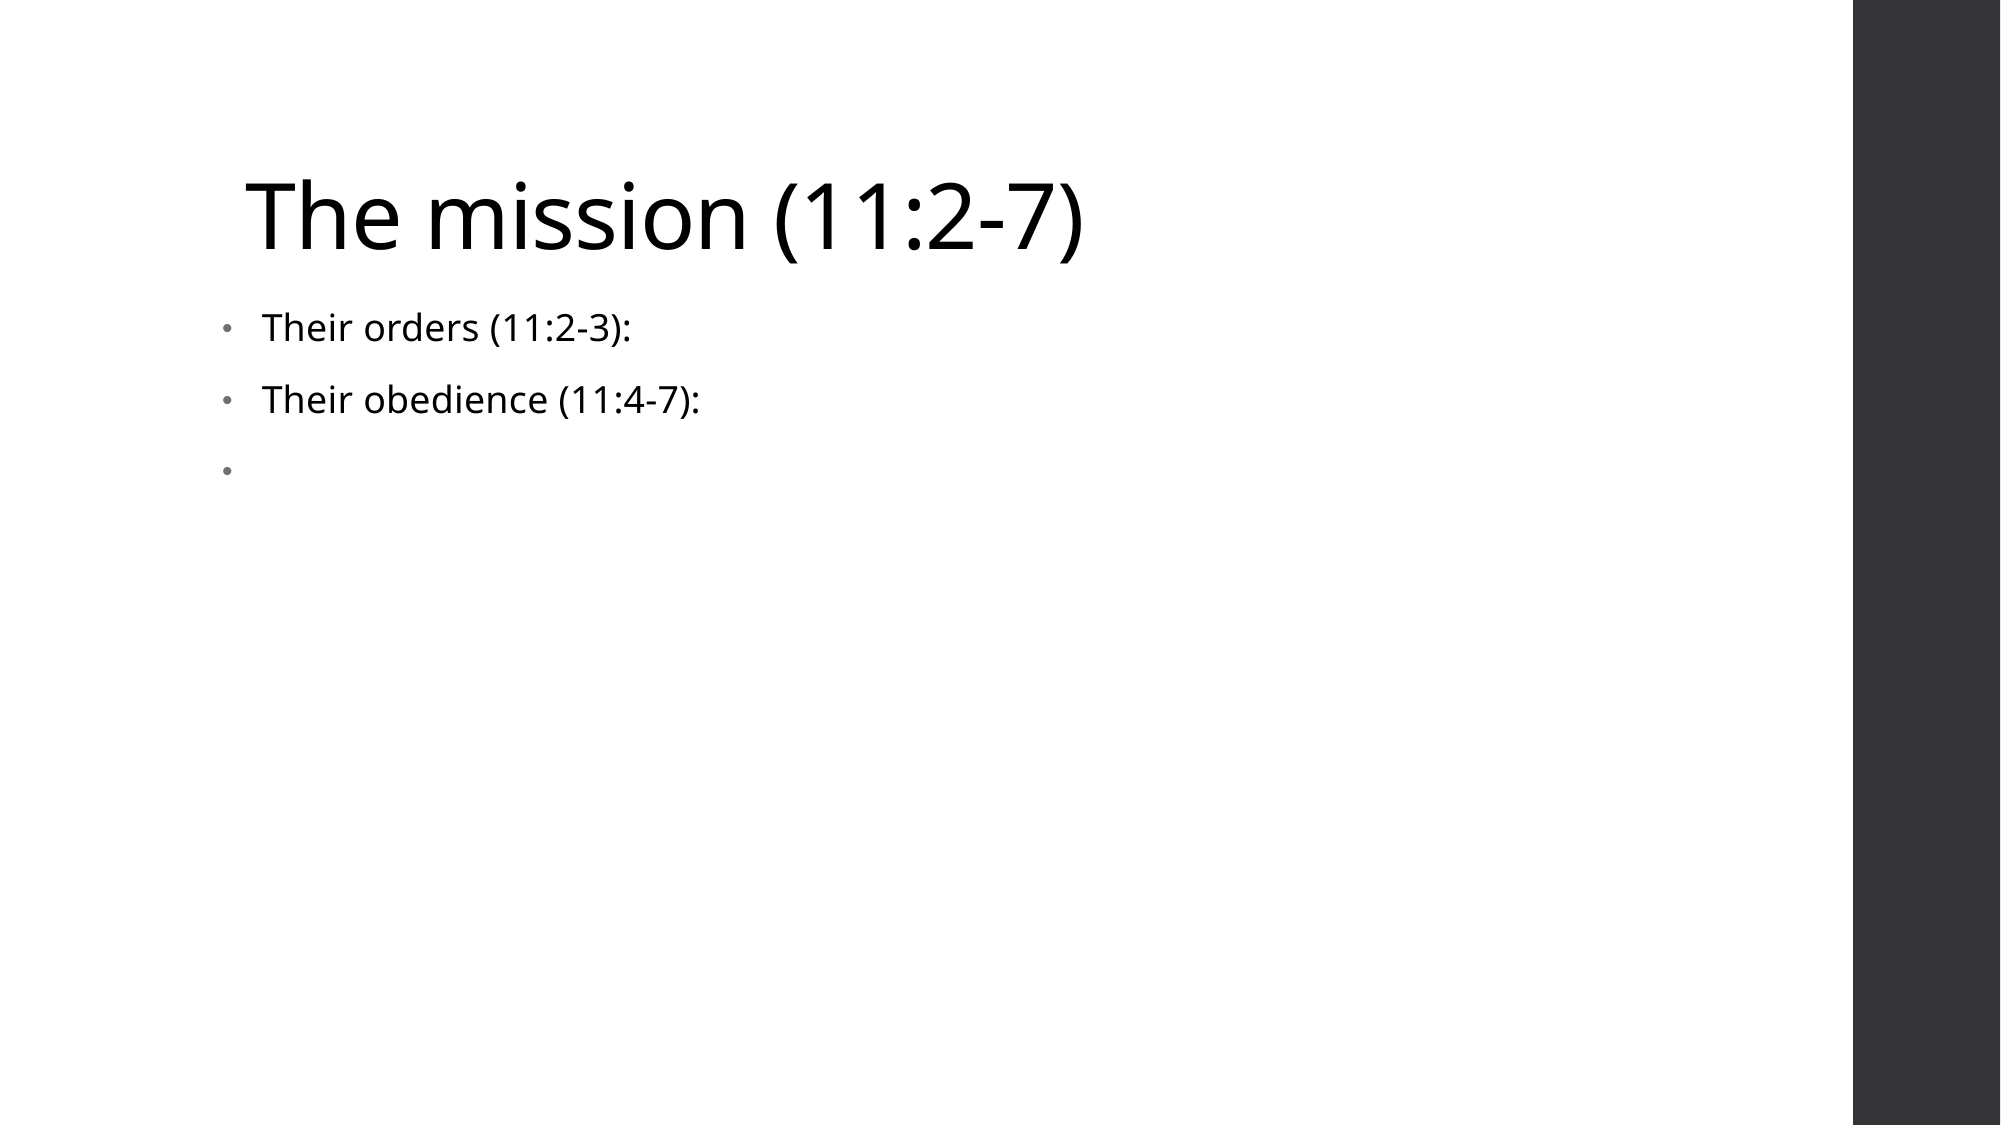

# The mission (11:2-7)
 Their orders (11:2-3):
 Their obedience (11:4-7):